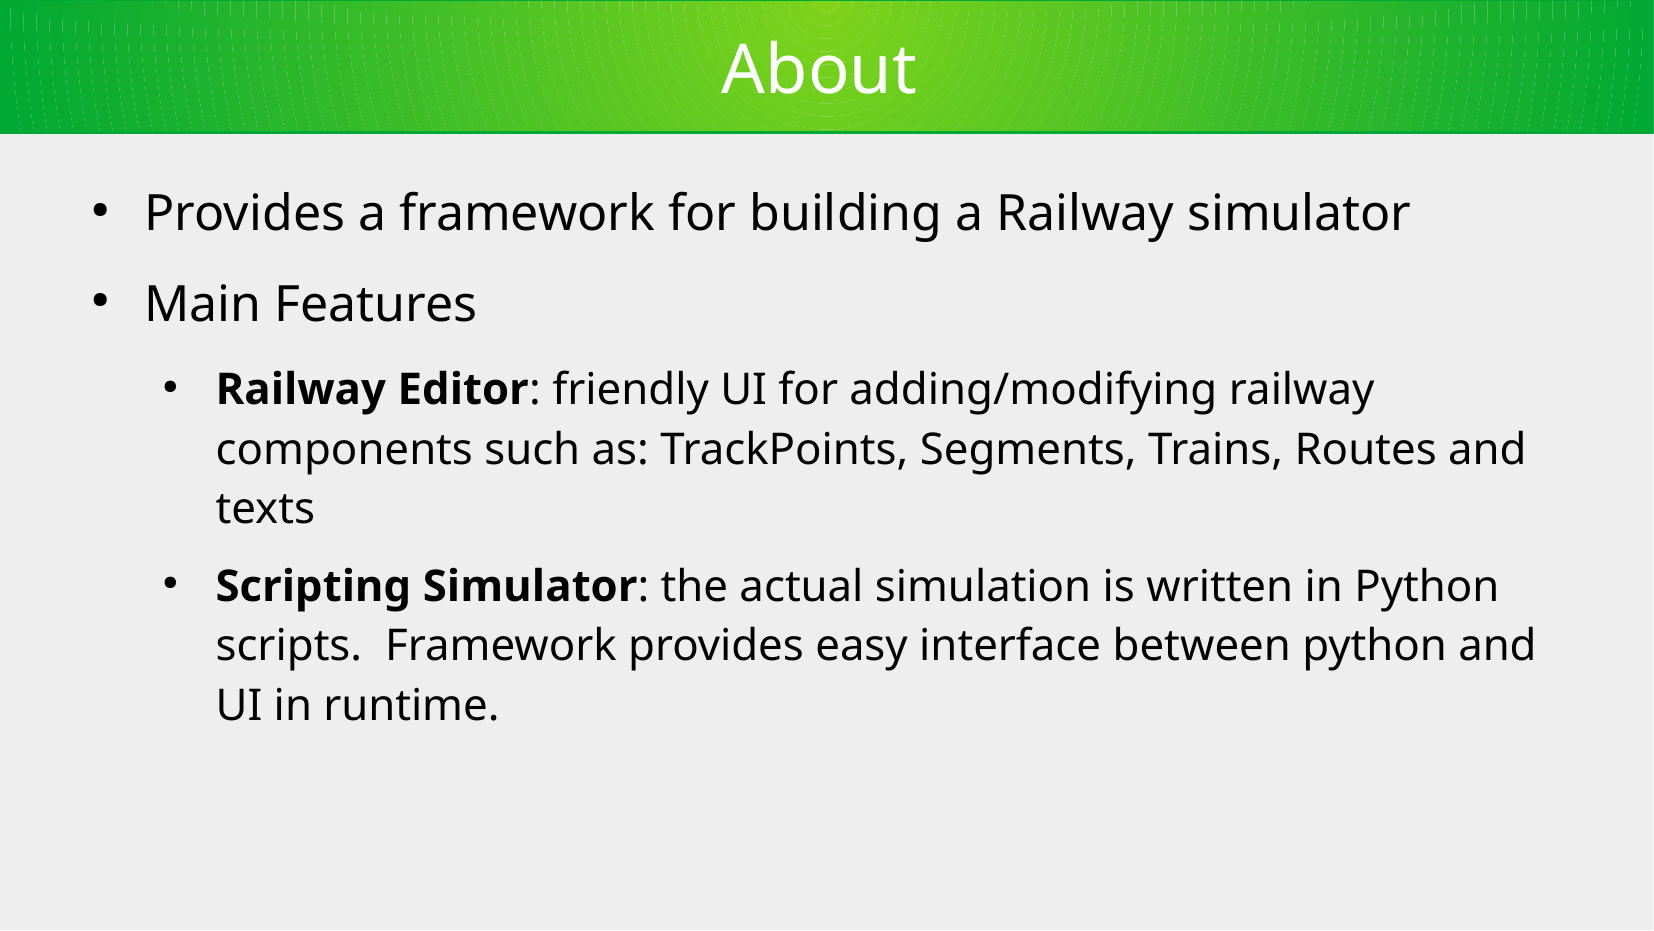

# About
Provides a framework for building a Railway simulator
Main Features
Railway Editor: friendly UI for adding/modifying railway components such as: TrackPoints, Segments, Trains, Routes and texts
Scripting Simulator: the actual simulation is written in Python scripts. Framework provides easy interface between python and UI in runtime.